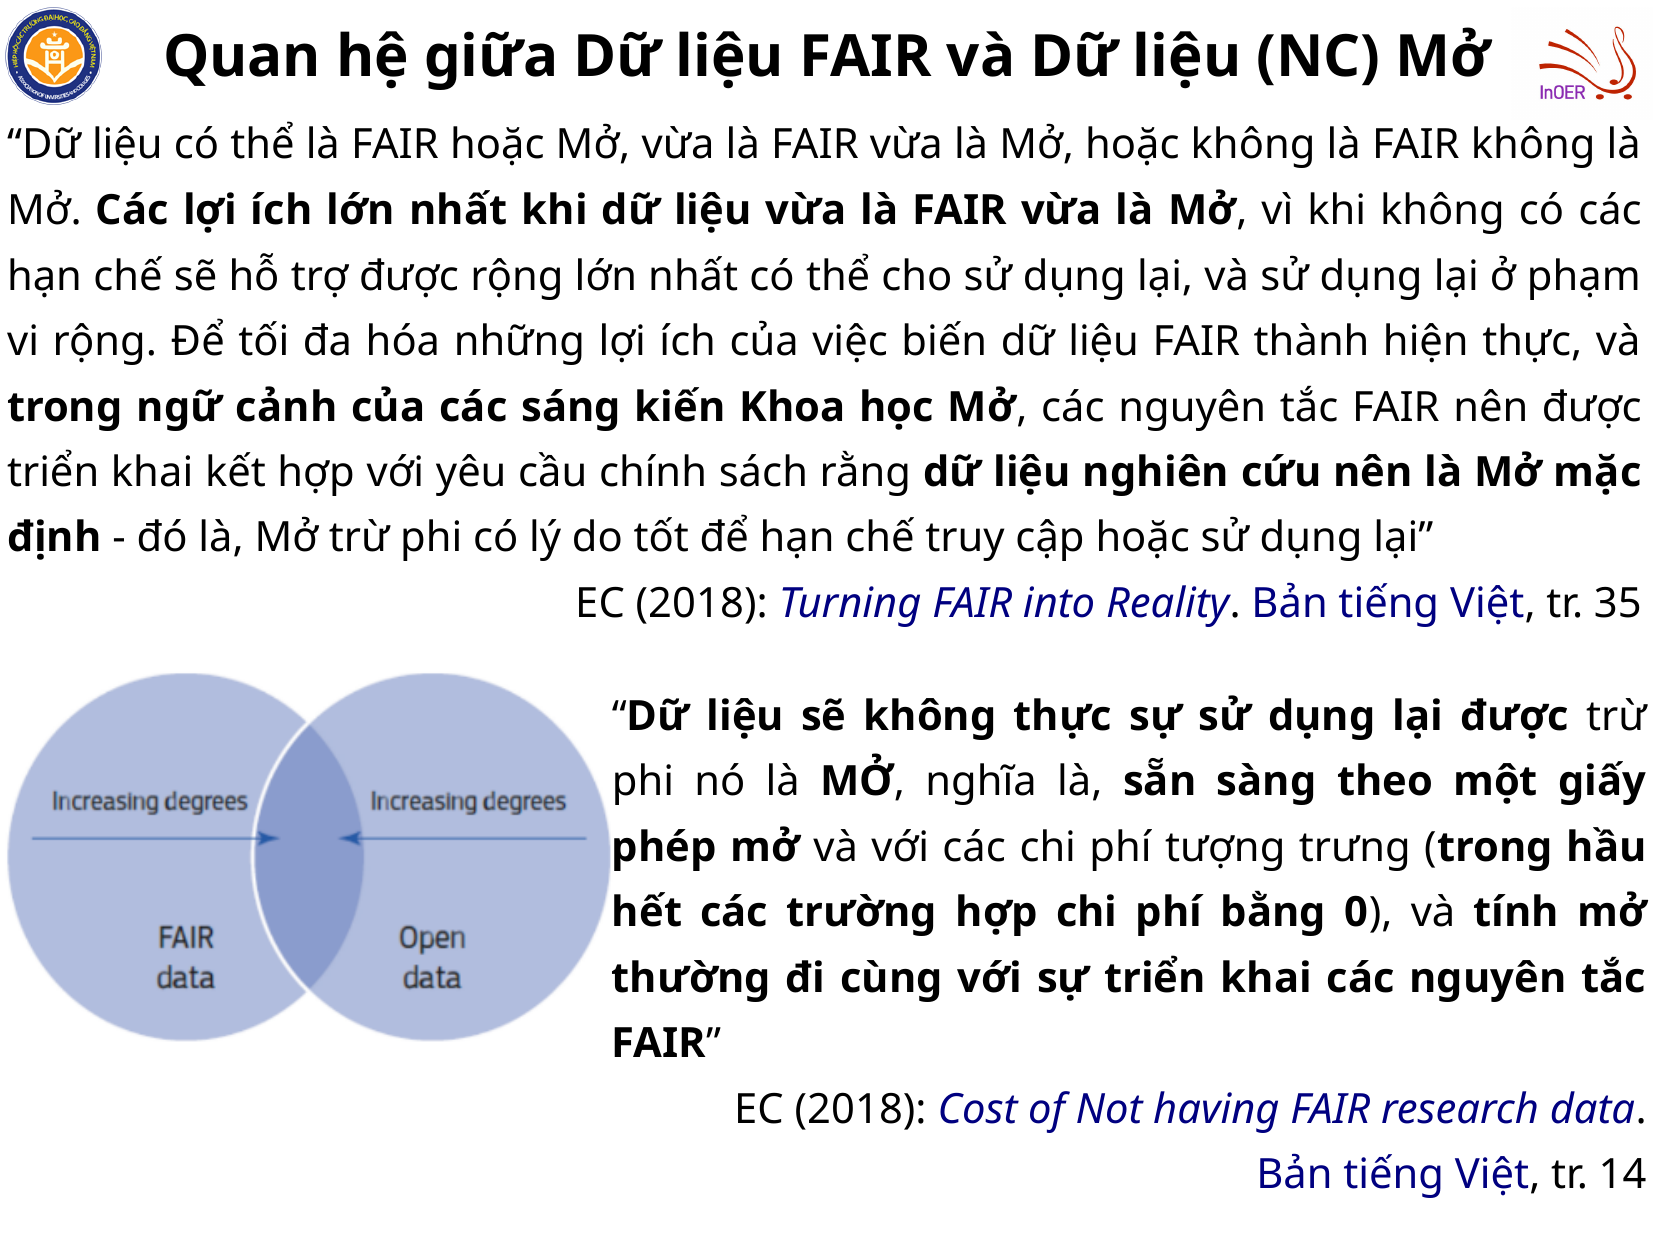

# Quan hệ giữa Dữ liệu FAIR và Dữ liệu (NC) Mở
“Dữ liệu có thể là FAIR hoặc Mở, vừa là FAIR vừa là Mở, hoặc không là FAIR không là Mở. Các lợi ích lớn nhất khi dữ liệu vừa là FAIR vừa là Mở, vì khi không có các hạn chế sẽ hỗ trợ được rộng lớn nhất có thể cho sử dụng lại, và sử dụng lại ở phạm vi rộng. Để tối đa hóa những lợi ích của việc biến dữ liệu FAIR thành hiện thực, và trong ngữ cảnh của các sáng kiến Khoa học Mở, các nguyên tắc FAIR nên được triển khai kết hợp với yêu cầu chính sách rằng dữ liệu nghiên cứu nên là Mở mặc định - đó là, Mở trừ phi có lý do tốt để hạn chế truy cập hoặc sử dụng lại”
EC (2018): Turning FAIR into Reality. Bản tiếng Việt, tr. 35
“Dữ liệu sẽ không thực sự sử dụng lại được trừ phi nó là MỞ, nghĩa là, sẵn sàng theo một giấy phép mở và với các chi phí tượng trưng (trong hầu hết các trường hợp chi phí bằng 0), và tính mở thường đi cùng với sự triển khai các nguyên tắc FAIR”
EC (2018): Cost of Not having FAIR research data.
Bản tiếng Việt, tr. 14